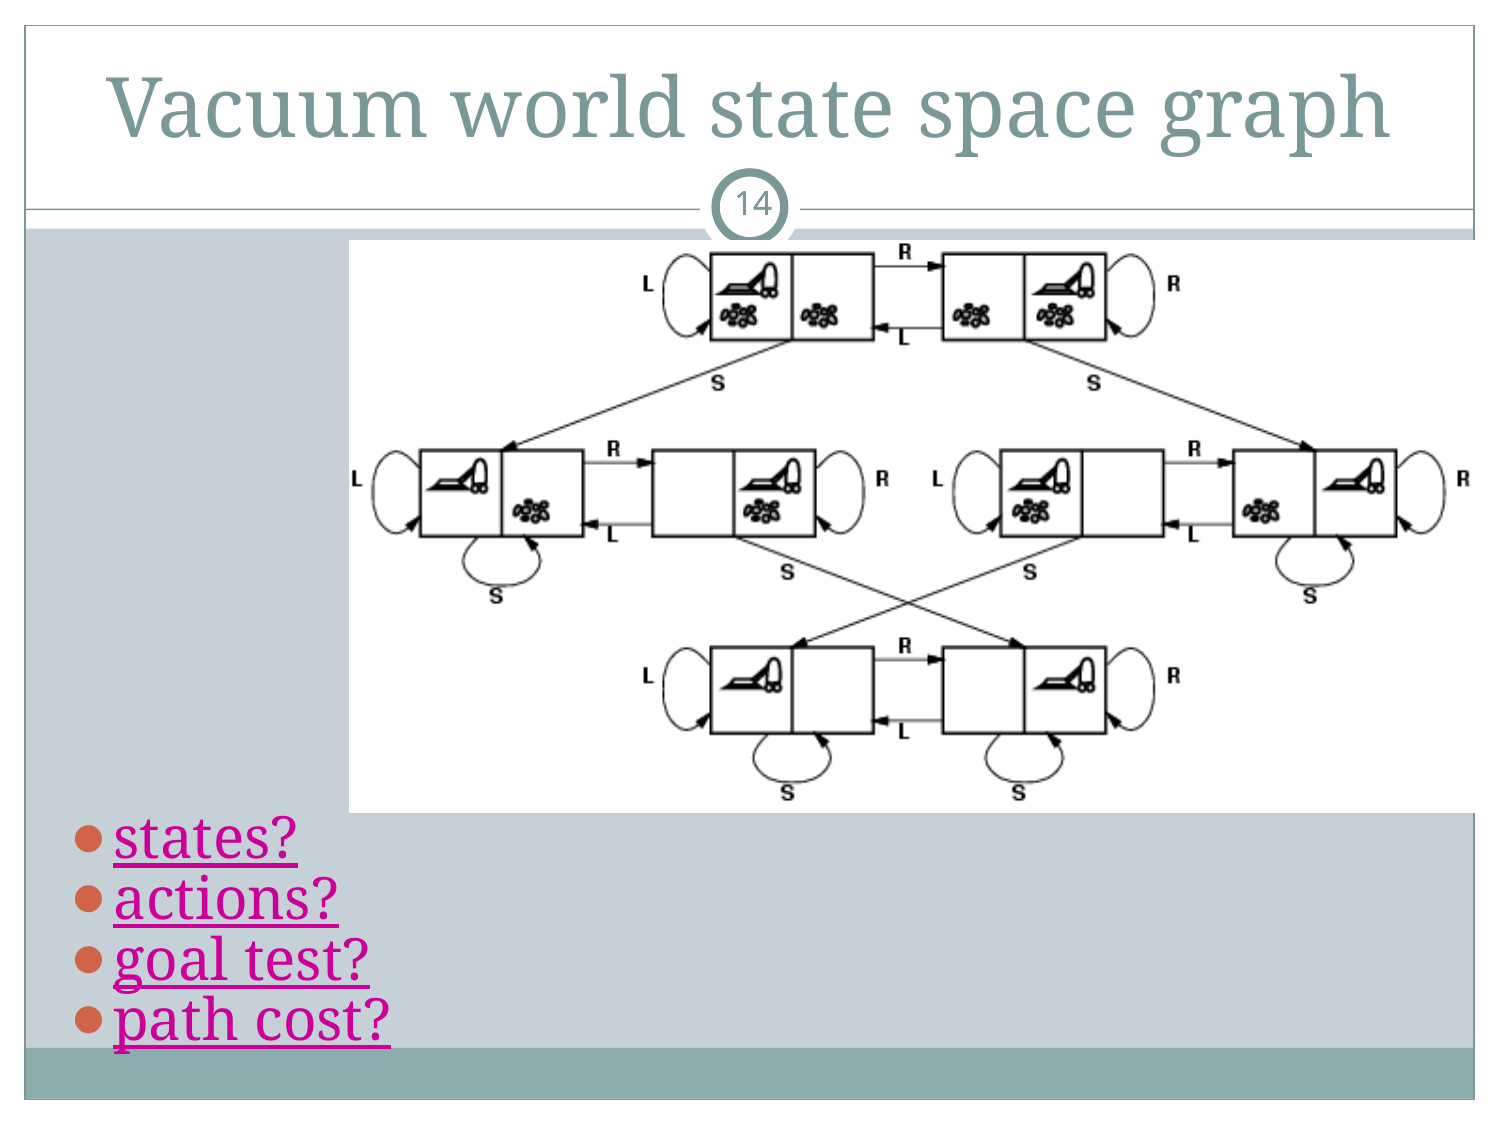

# Vacuum world state space graph
states?
actions?
goal test?
path cost?